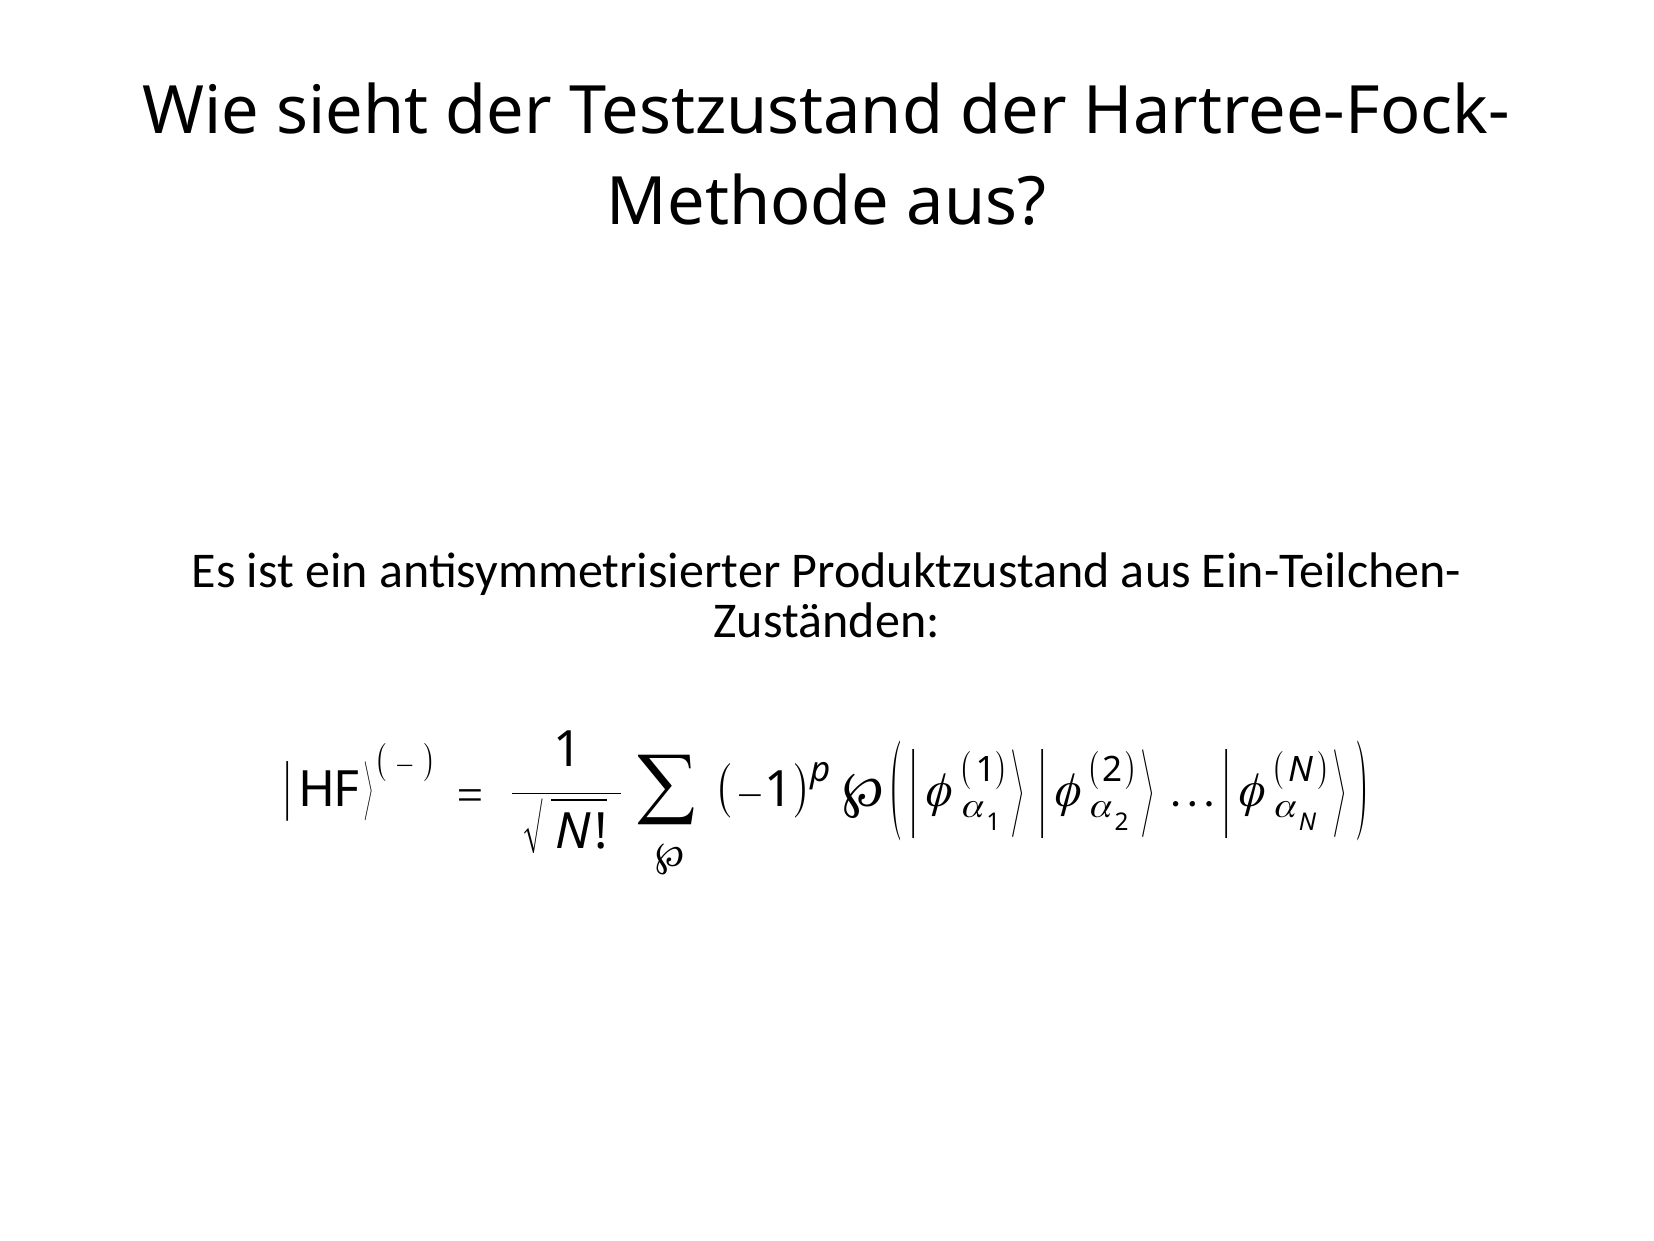

# Wie sieht der Testzustand der Hartree-Fock-Methode aus?
Es ist ein antisymmetrisierter Produktzustand aus Ein-Teilchen-Zuständen: